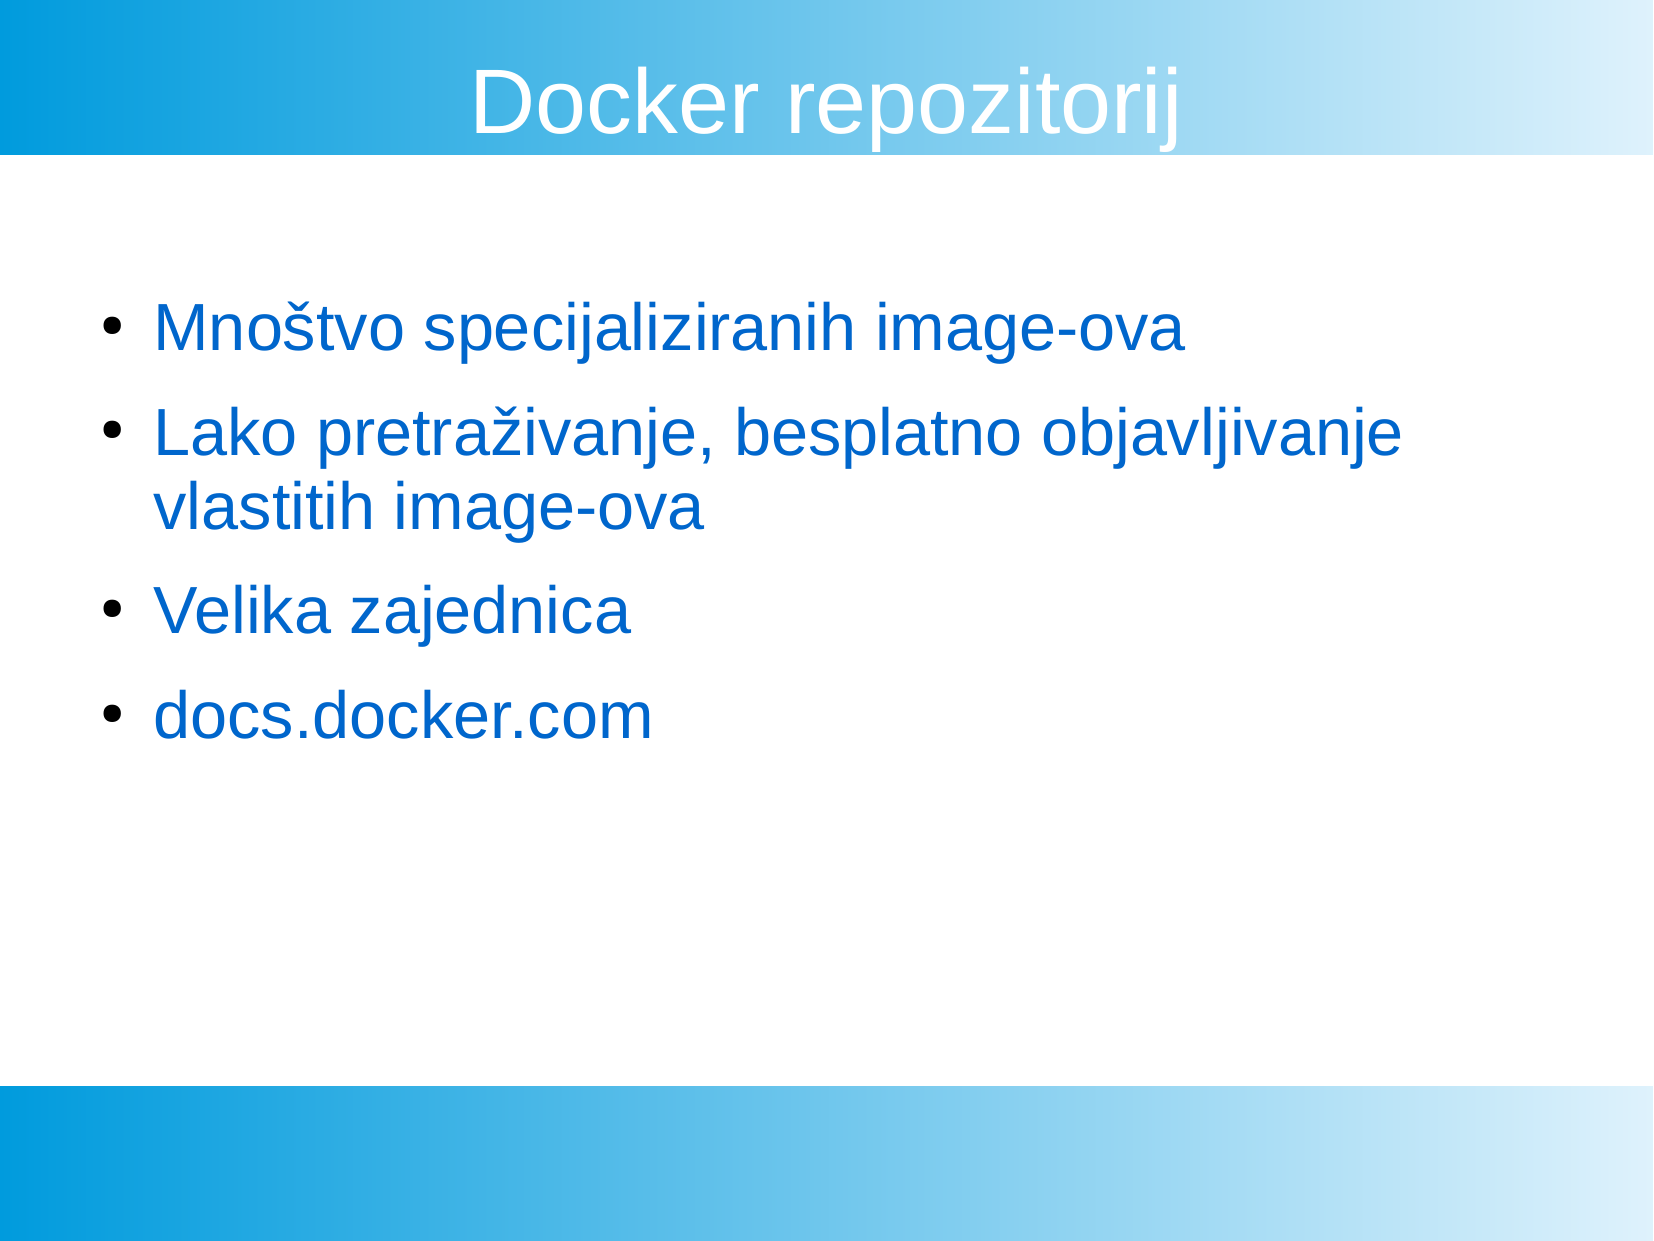

# Docker repozitorij
Mnoštvo specijaliziranih image-ova
Lako pretraživanje, besplatno objavljivanje vlastitih image-ova
Velika zajednica
docs.docker.com